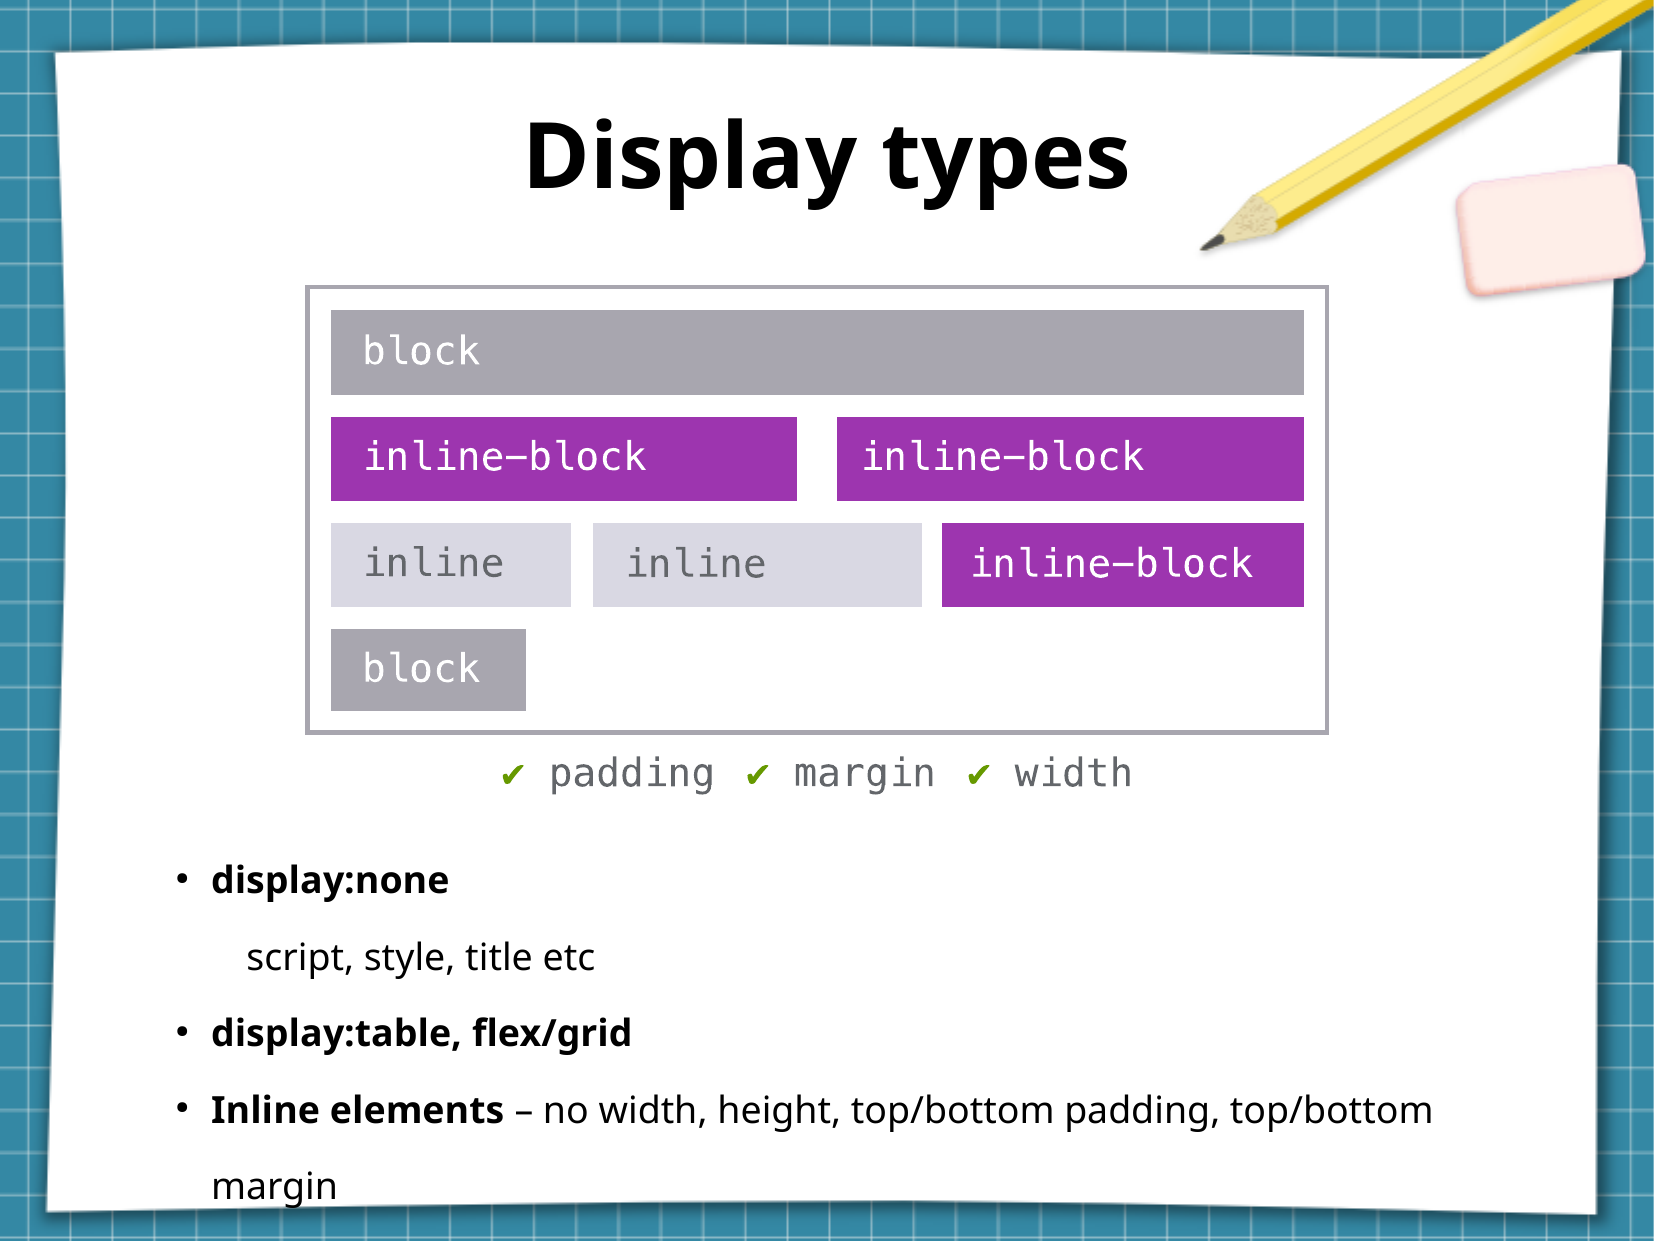

# Display types
display:none
script, style, title etc
display:table, flex/grid
Inline elements – no width, height, top/bottom padding, top/bottom margin
a, span, img, strong
Inline-block - button, input